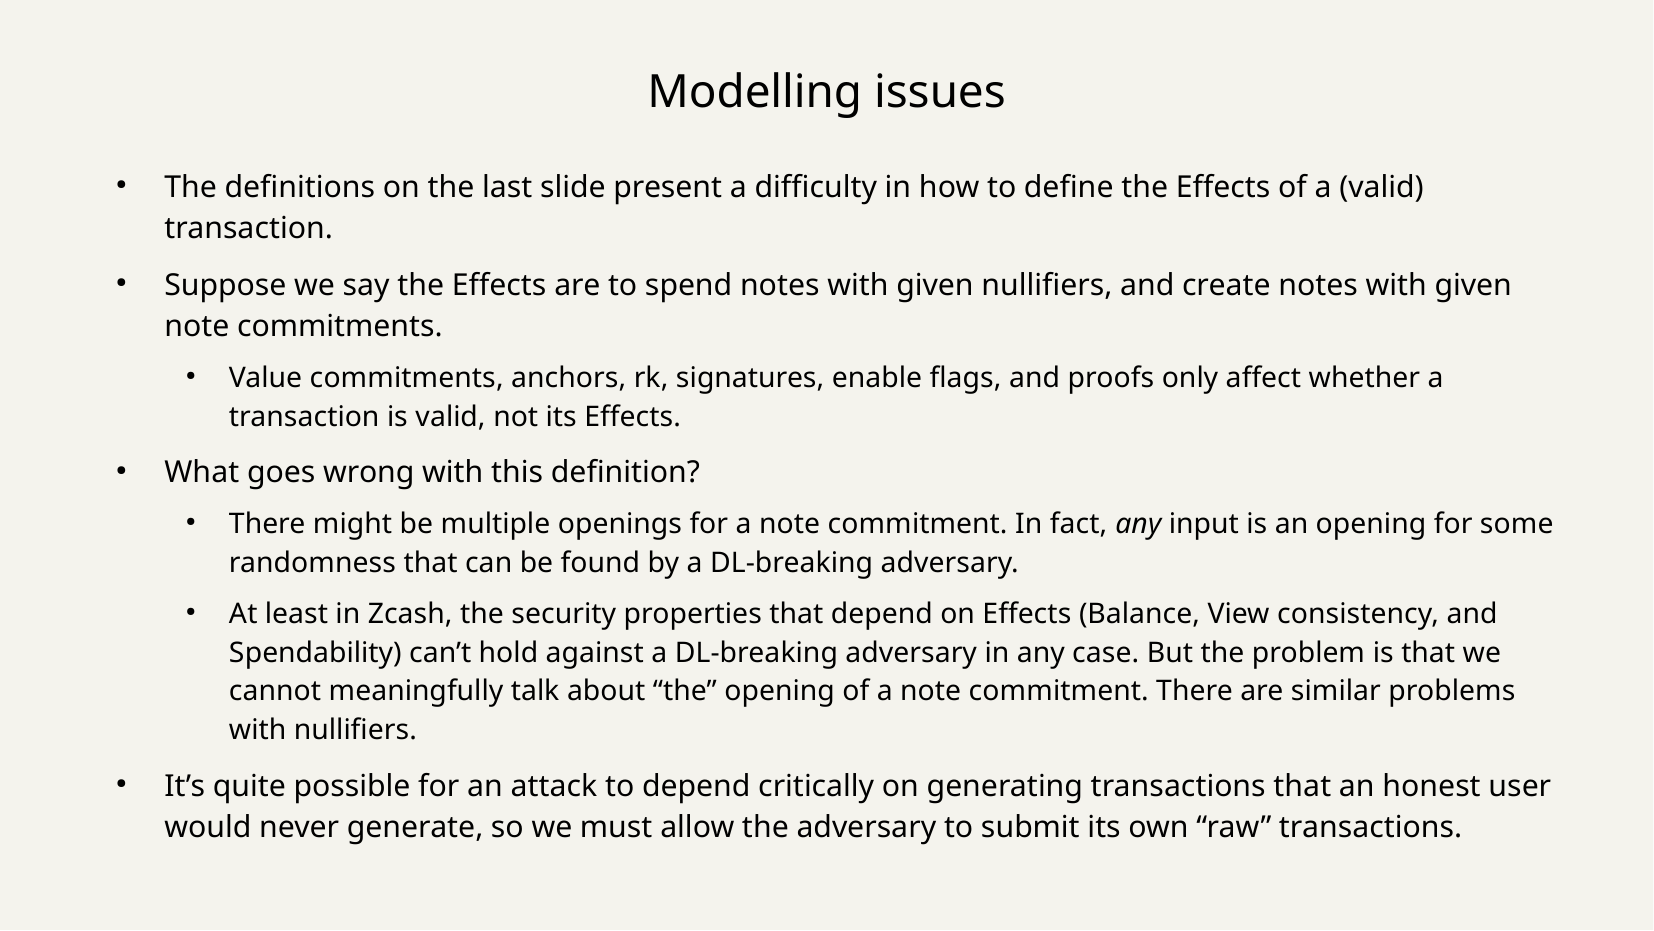

# Modelling issues
The definitions on the last slide present a difficulty in how to define the Effects of a (valid) transaction.
Suppose we say the Effects are to spend notes with given nullifiers, and create notes with given note commitments.
Value commitments, anchors, rk, signatures, enable flags, and proofs only affect whether a transaction is valid, not its Effects.
What goes wrong with this definition?
There might be multiple openings for a note commitment. In fact, any input is an opening for some randomness that can be found by a DL-breaking adversary.
At least in Zcash, the security properties that depend on Effects (Balance, View consistency, and Spendability) can’t hold against a DL-breaking adversary in any case. But the problem is that we cannot meaningfully talk about “the” opening of a note commitment. There are similar problems with nullifiers.
It’s quite possible for an attack to depend critically on generating transactions that an honest user would never generate, so we must allow the adversary to submit its own “raw” transactions.